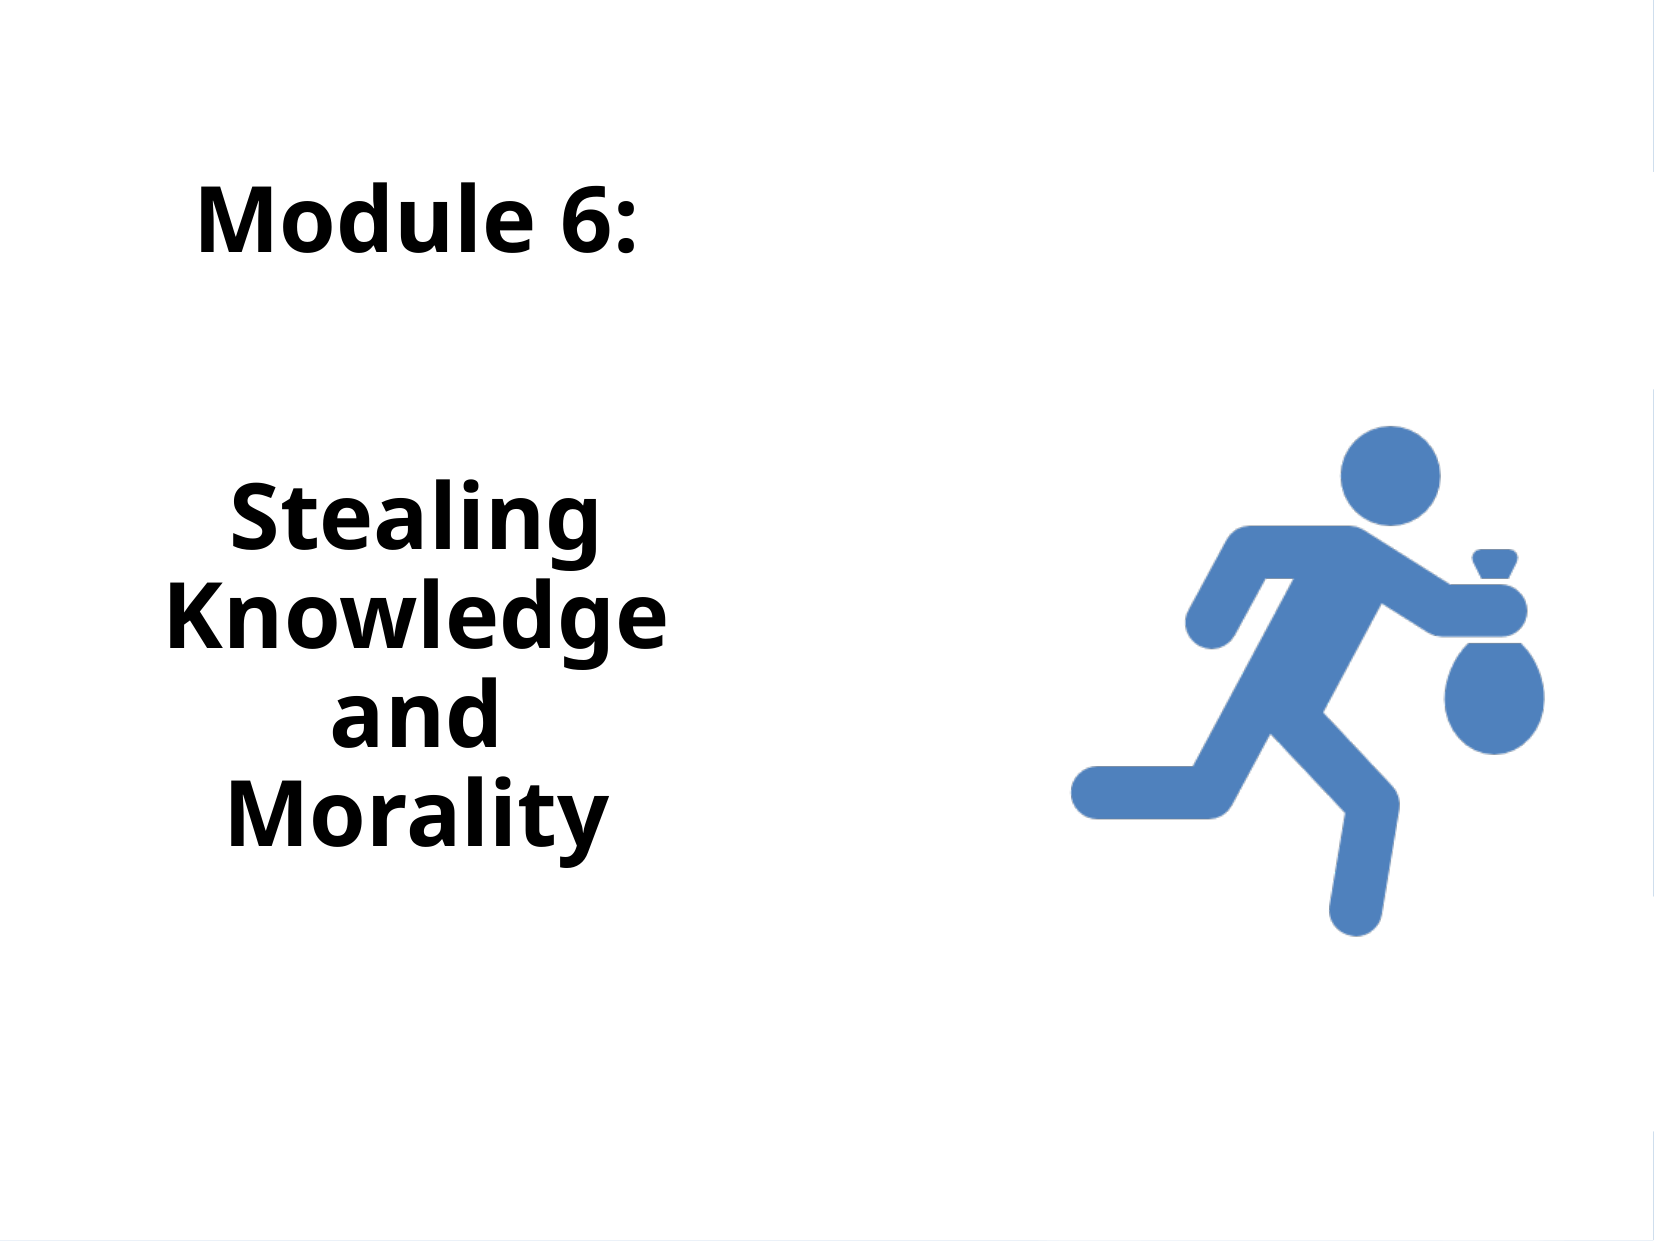

# Module 6: Stealing Knowledge and Morality